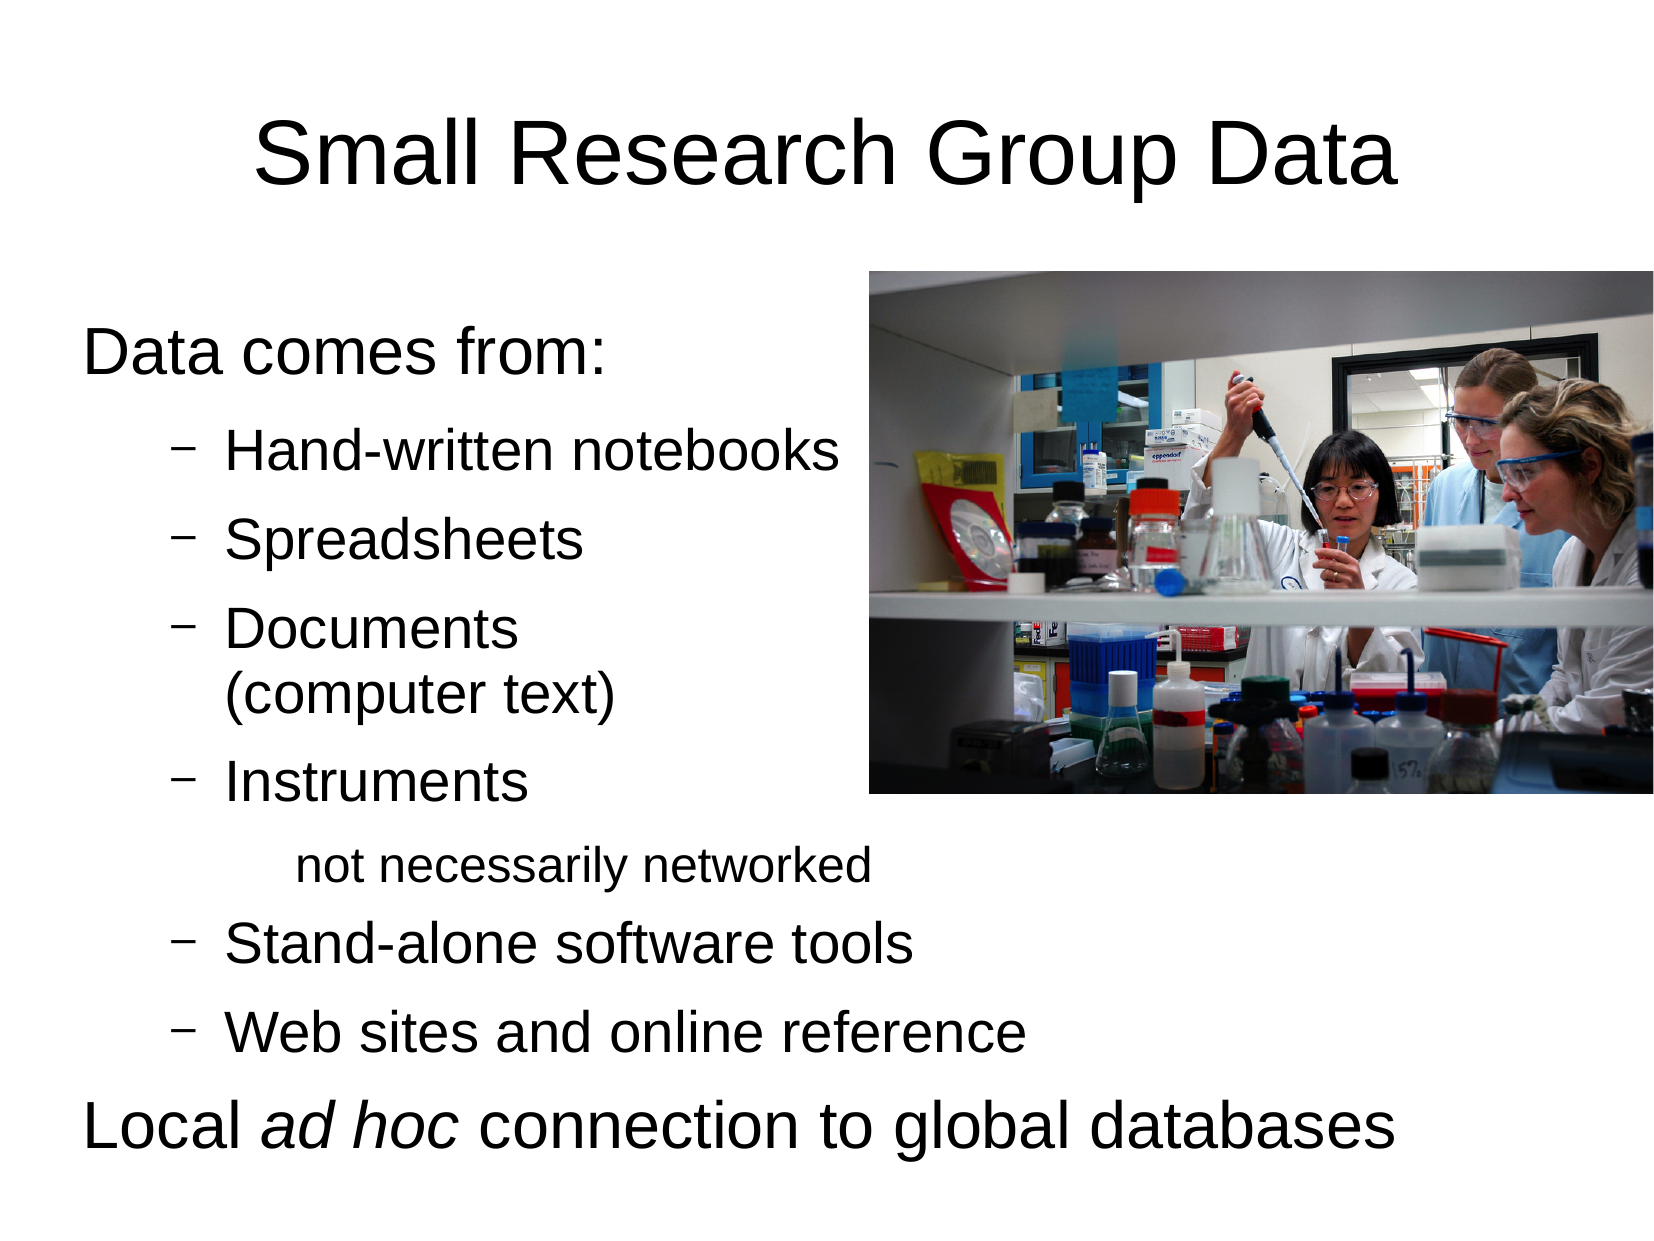

# Small Research Group Data
Data comes from:
Hand-written notebooks
Spreadsheets
Documents
(computer text)
Instruments
not necessarily networked
Stand-alone software tools
Web sites and online reference
Local ad hoc connection to global databases